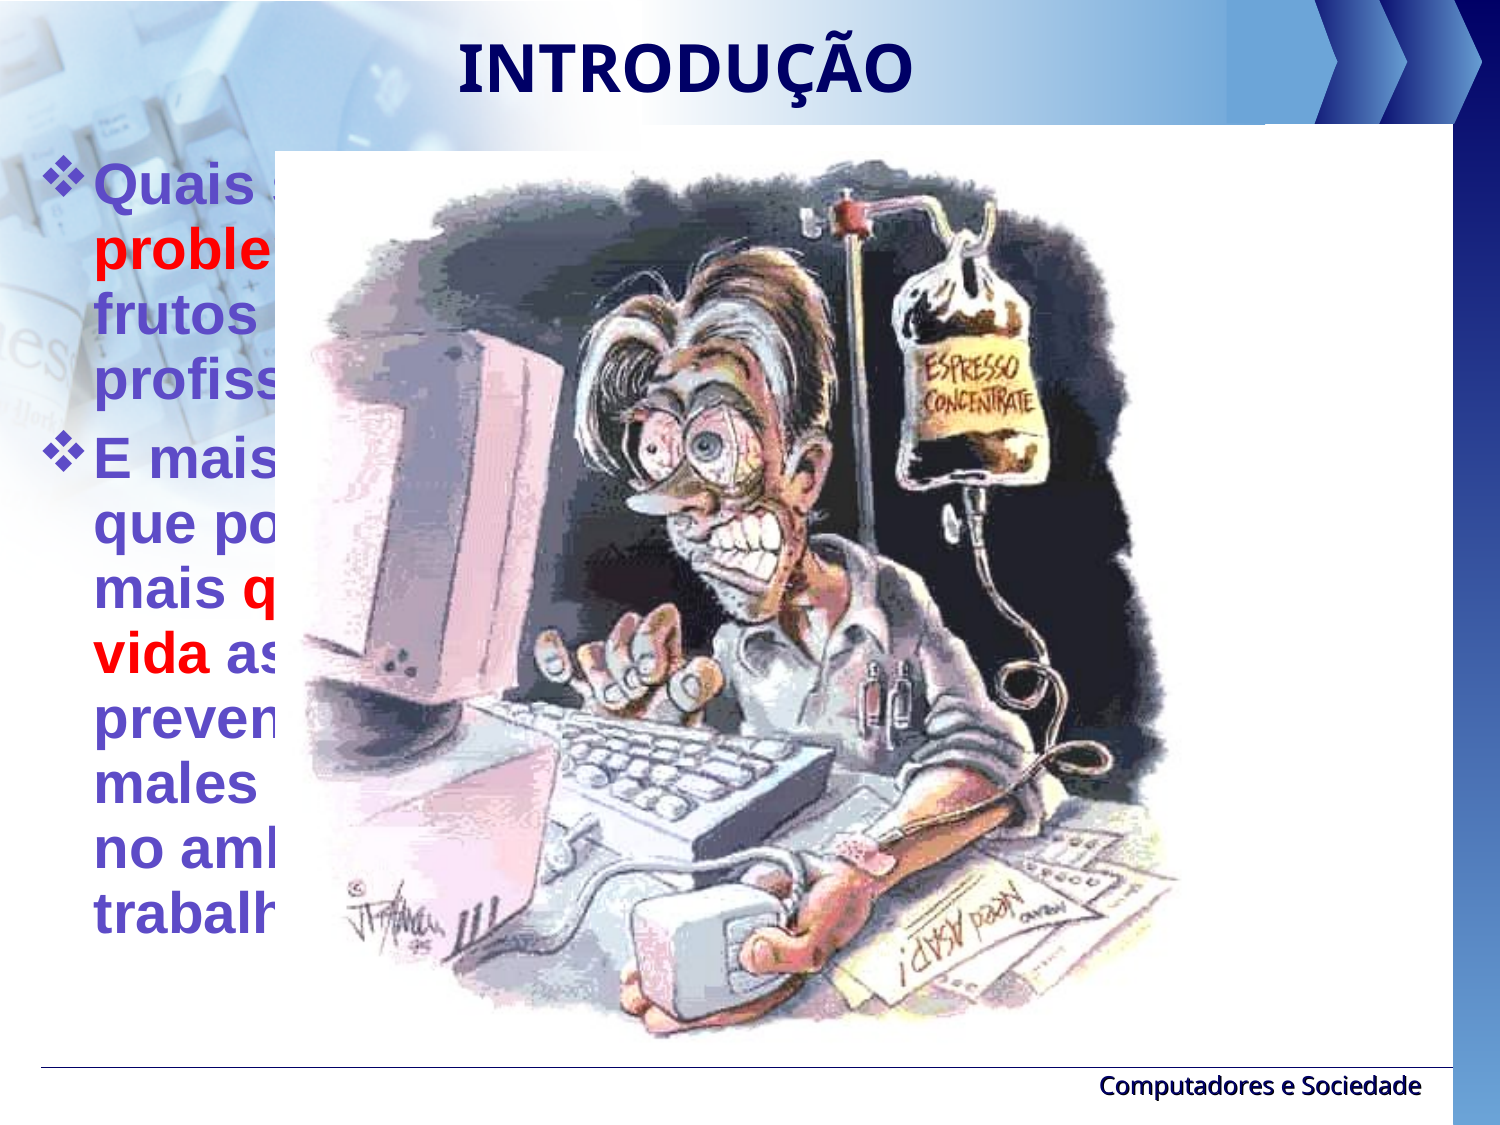

# INTRODUÇÃO
Quais são alguns do problemas de saúde frutos do cotidiano do profissional de TI?
E mais importante : o que podemos trazer mais qualidade de vida associada à prevenção desses males e ao bem-estar no ambiente de trabalho?